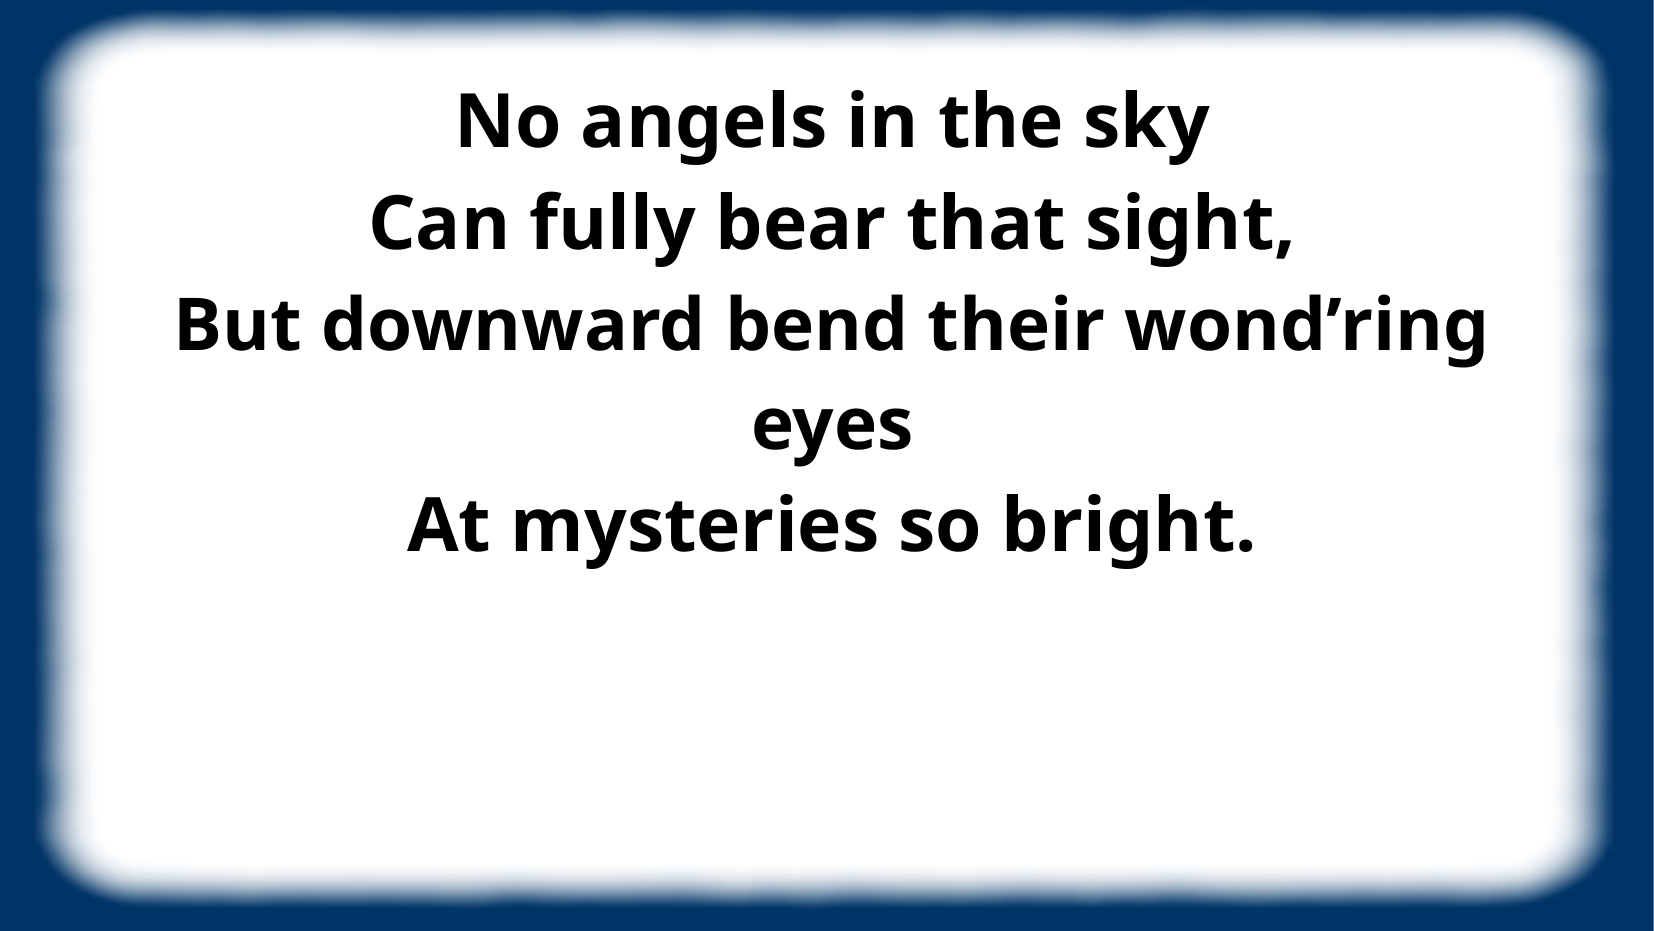

No angels in the sky
Can fully bear that sight,
But downward bend their wond’ring eyes
At mysteries so bright.